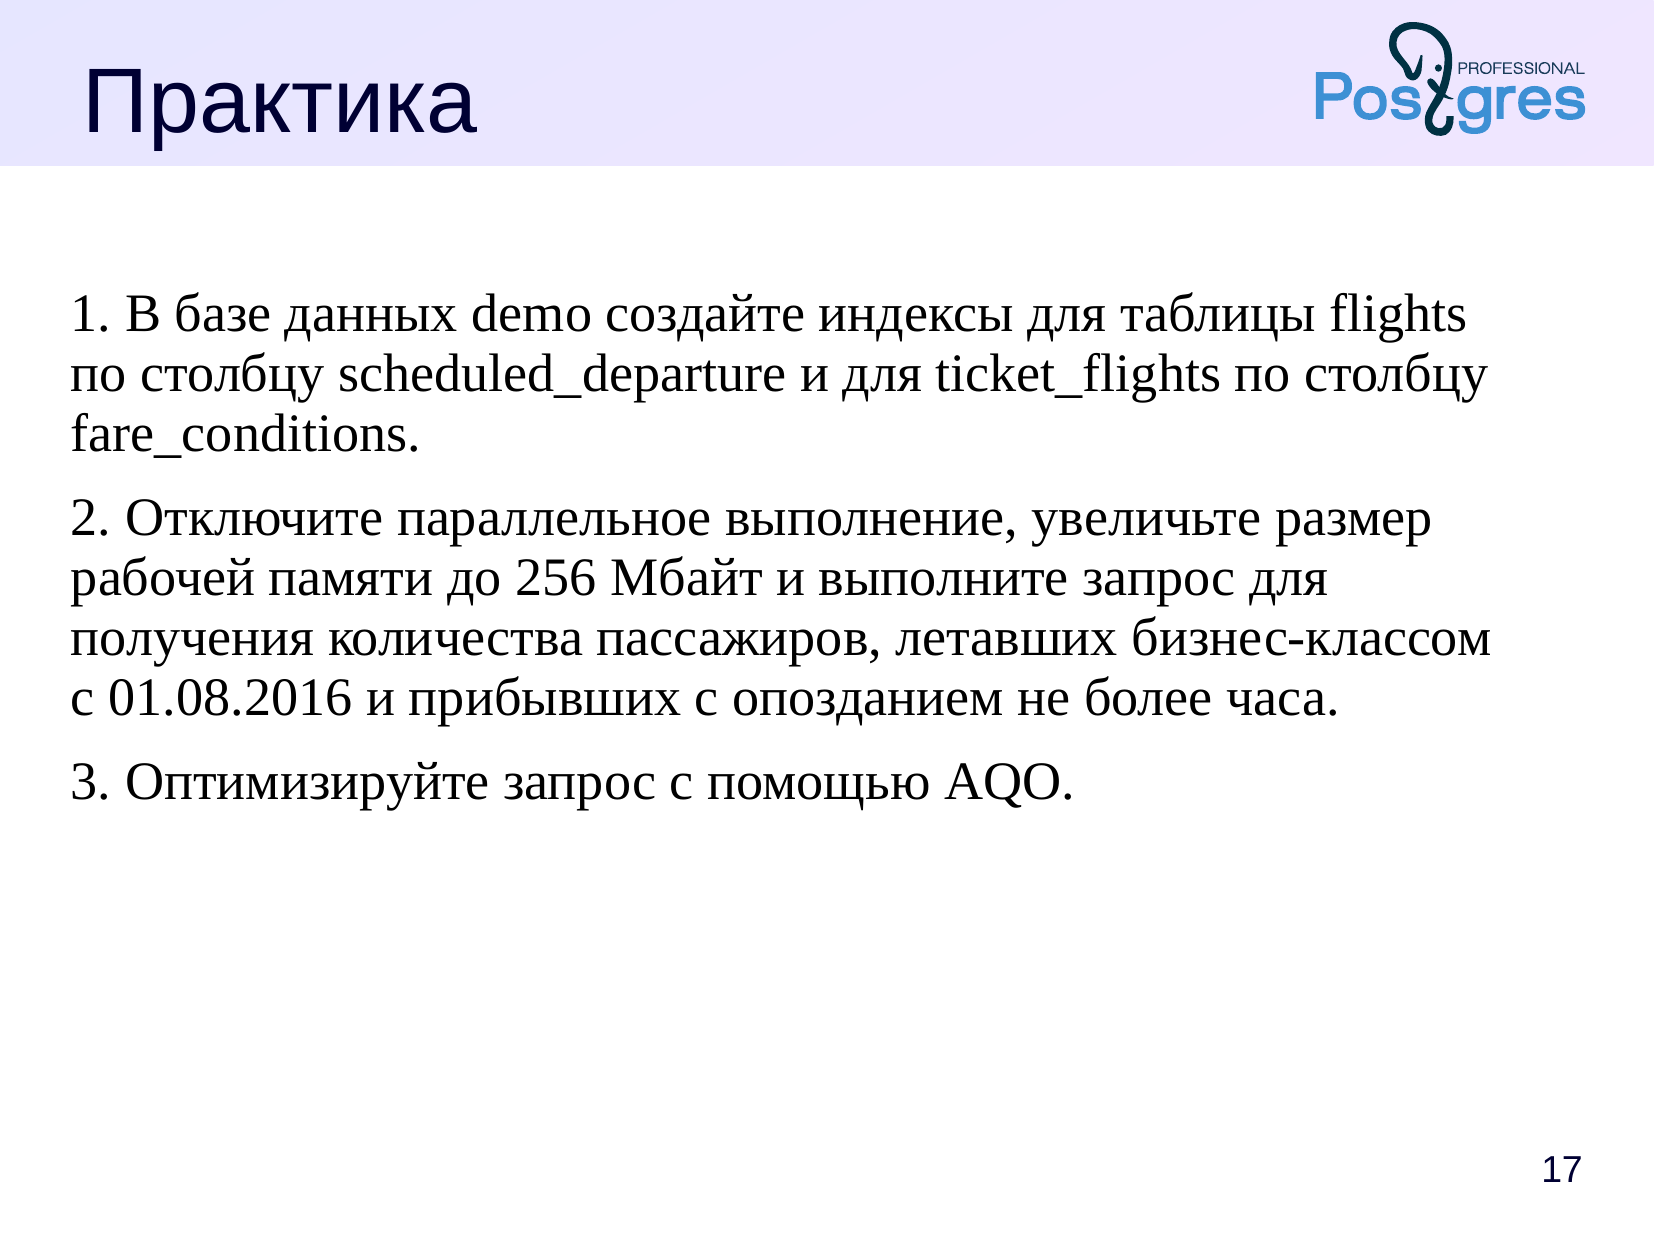

# Практика
 В базе данных demo создайте индексы для таблицы flights
по столбцу scheduled_departure и для ticket_flights по столбцу fare_conditions.
 Отключите параллельное выполнение, увеличьте размер рабочей памяти до 256 Мбайт и выполните запрос для получения количества пассажиров, летавших бизнес-классом
с 01.08.2016 и прибывших с опозданием не более часа.
 Оптимизируйте запрос с помощью AQO.